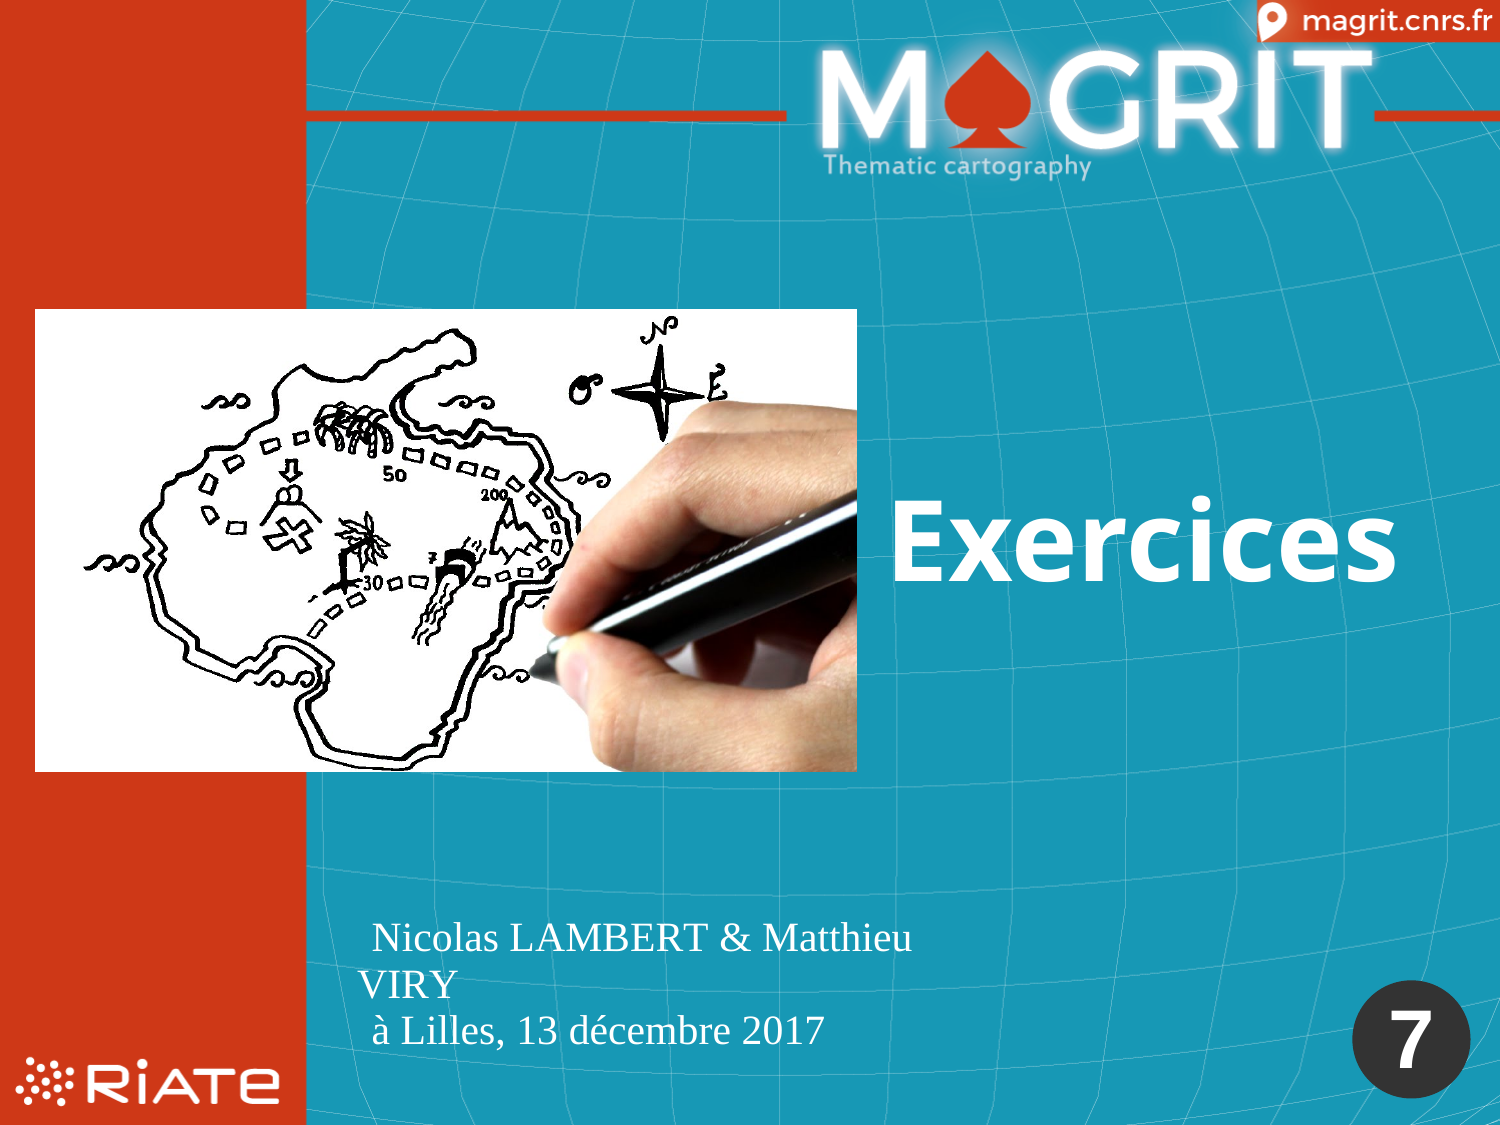

# Exercices
Nicolas LAMBERT & Matthieu VIRY
à Lilles, 13 décembre 2017
7